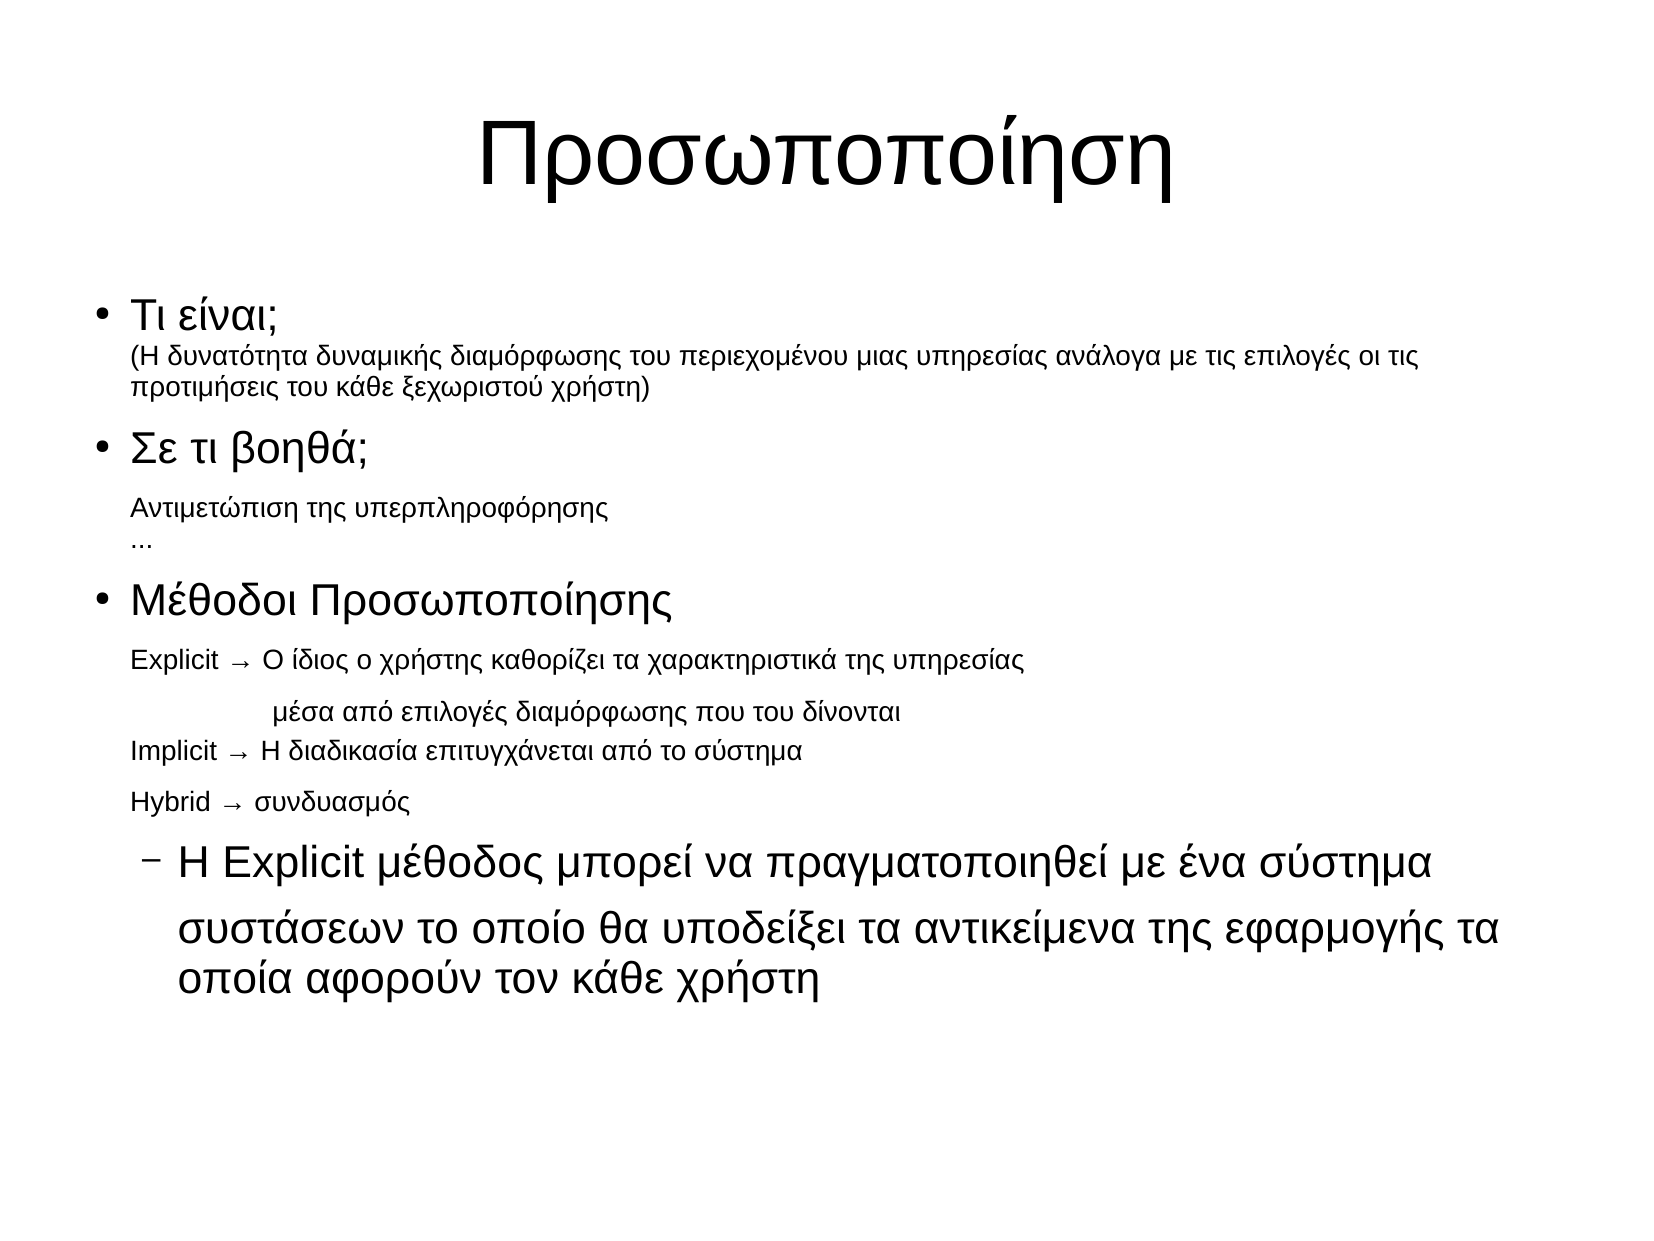

# Προσωποποίηση
Τι είναι;
(Η δυνατότητα δυναμικής διαμόρφωσης του περιεχομένου μιας υπηρεσίας ανάλογα με τις επιλογές οι τις προτιμήσεις του κάθε ξεχωριστού χρήστη)
Σε τι βοηθά;
Αντιμετώπιση της υπερπληροφόρησης
...
Μέθοδοι Προσωποποίησης
Explicit → Ο ίδιος ο χρήστης καθορίζει τα χαρακτηριστικά της υπηρεσίας
μέσα από επιλογές διαμόρφωσης που του δίνονται
Implicit → Η διαδικασία επιτυγχάνεται από το σύστημα
Hybrid → συνδυασμός
Η Explicit μέθοδος μπορεί να πραγματοποιηθεί με ένα σύστημα
συστάσεων το οποίο θα υποδείξει τα αντικείμενα της εφαρμογής τα οποία αφορούν τον κάθε χρήστη